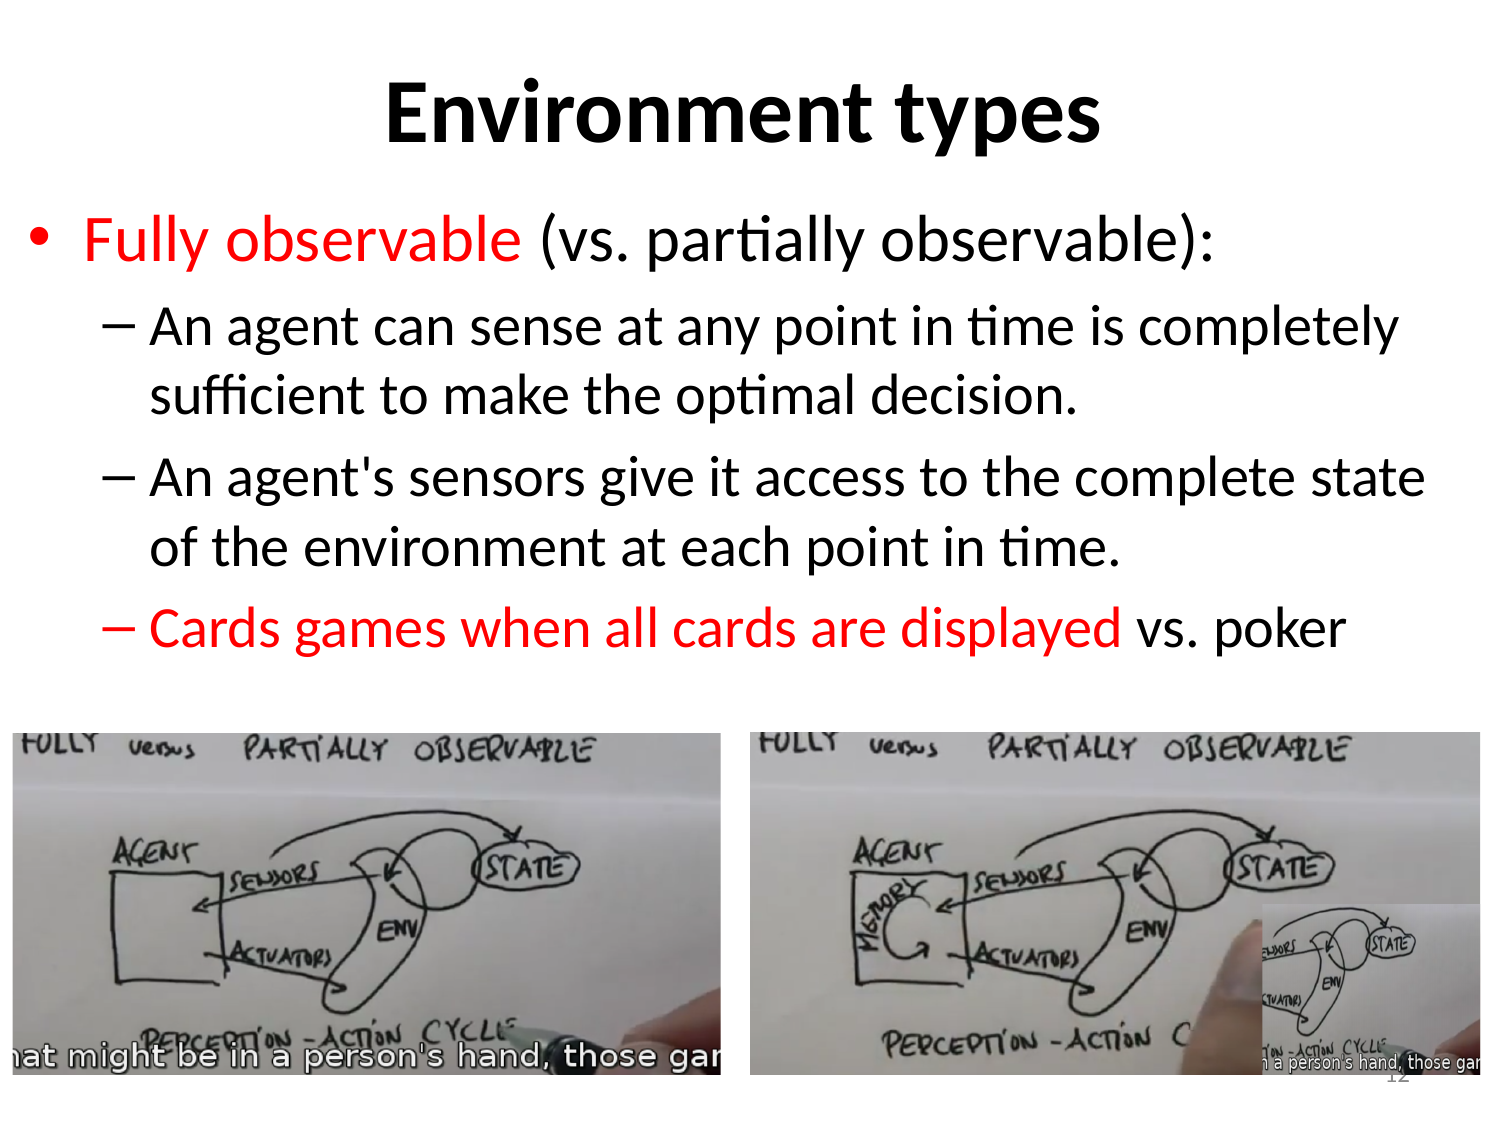

# Environment types
Fully observable (vs. partially observable):
An agent can sense at any point in time is completely sufficient to make the optimal decision.
An agent's sensors give it access to the complete state of the environment at each point in time.
Cards games when all cards are displayed vs. poker